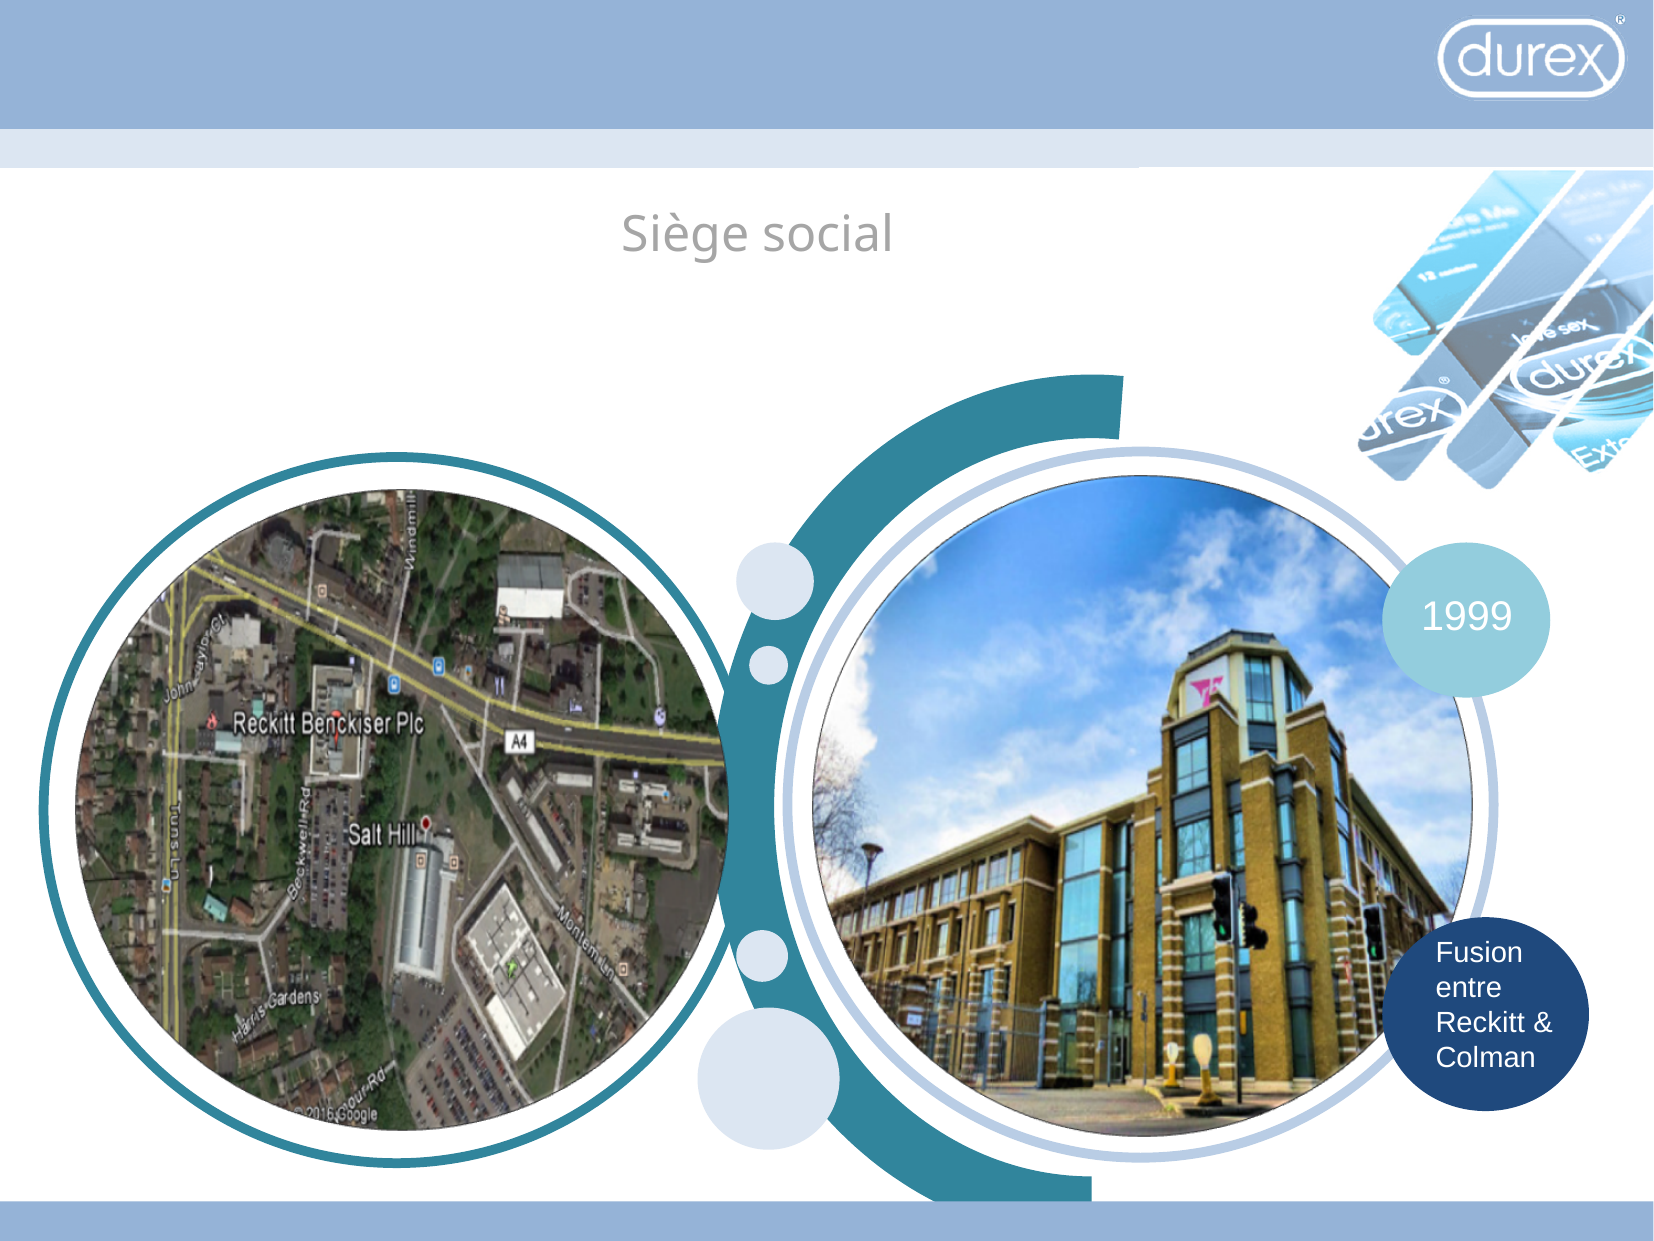

Siège social
1999
Fusion entre Reckitt & Colman